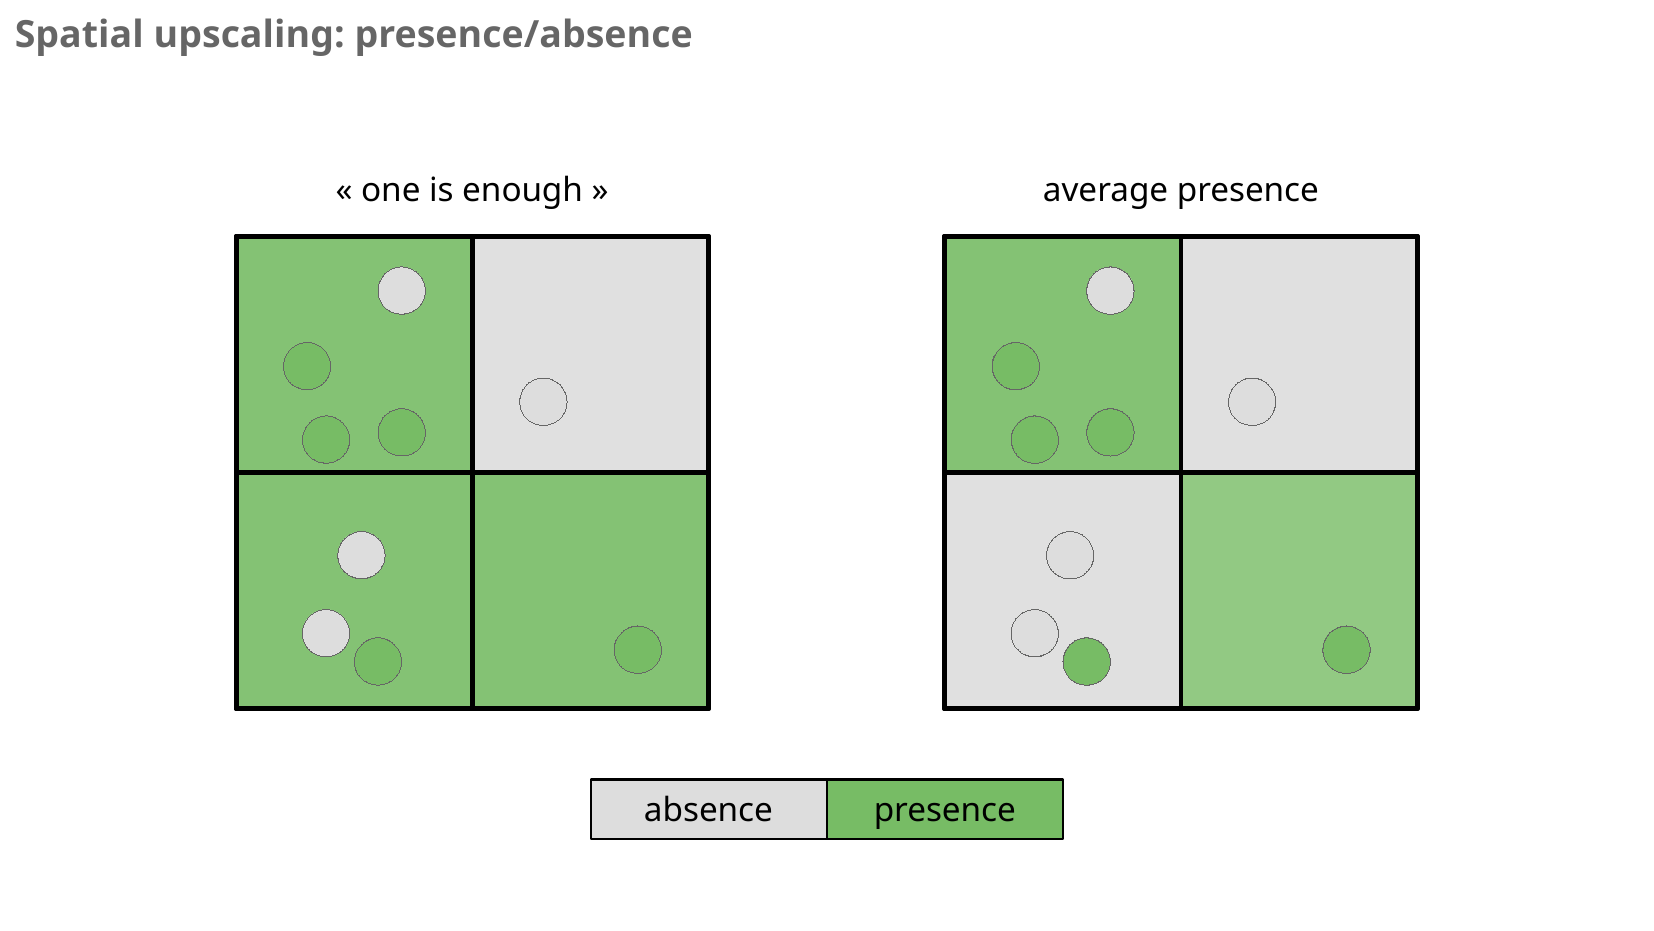

Spatial upscaling: presence/absence
« one is enough »
average presence
absence
presence